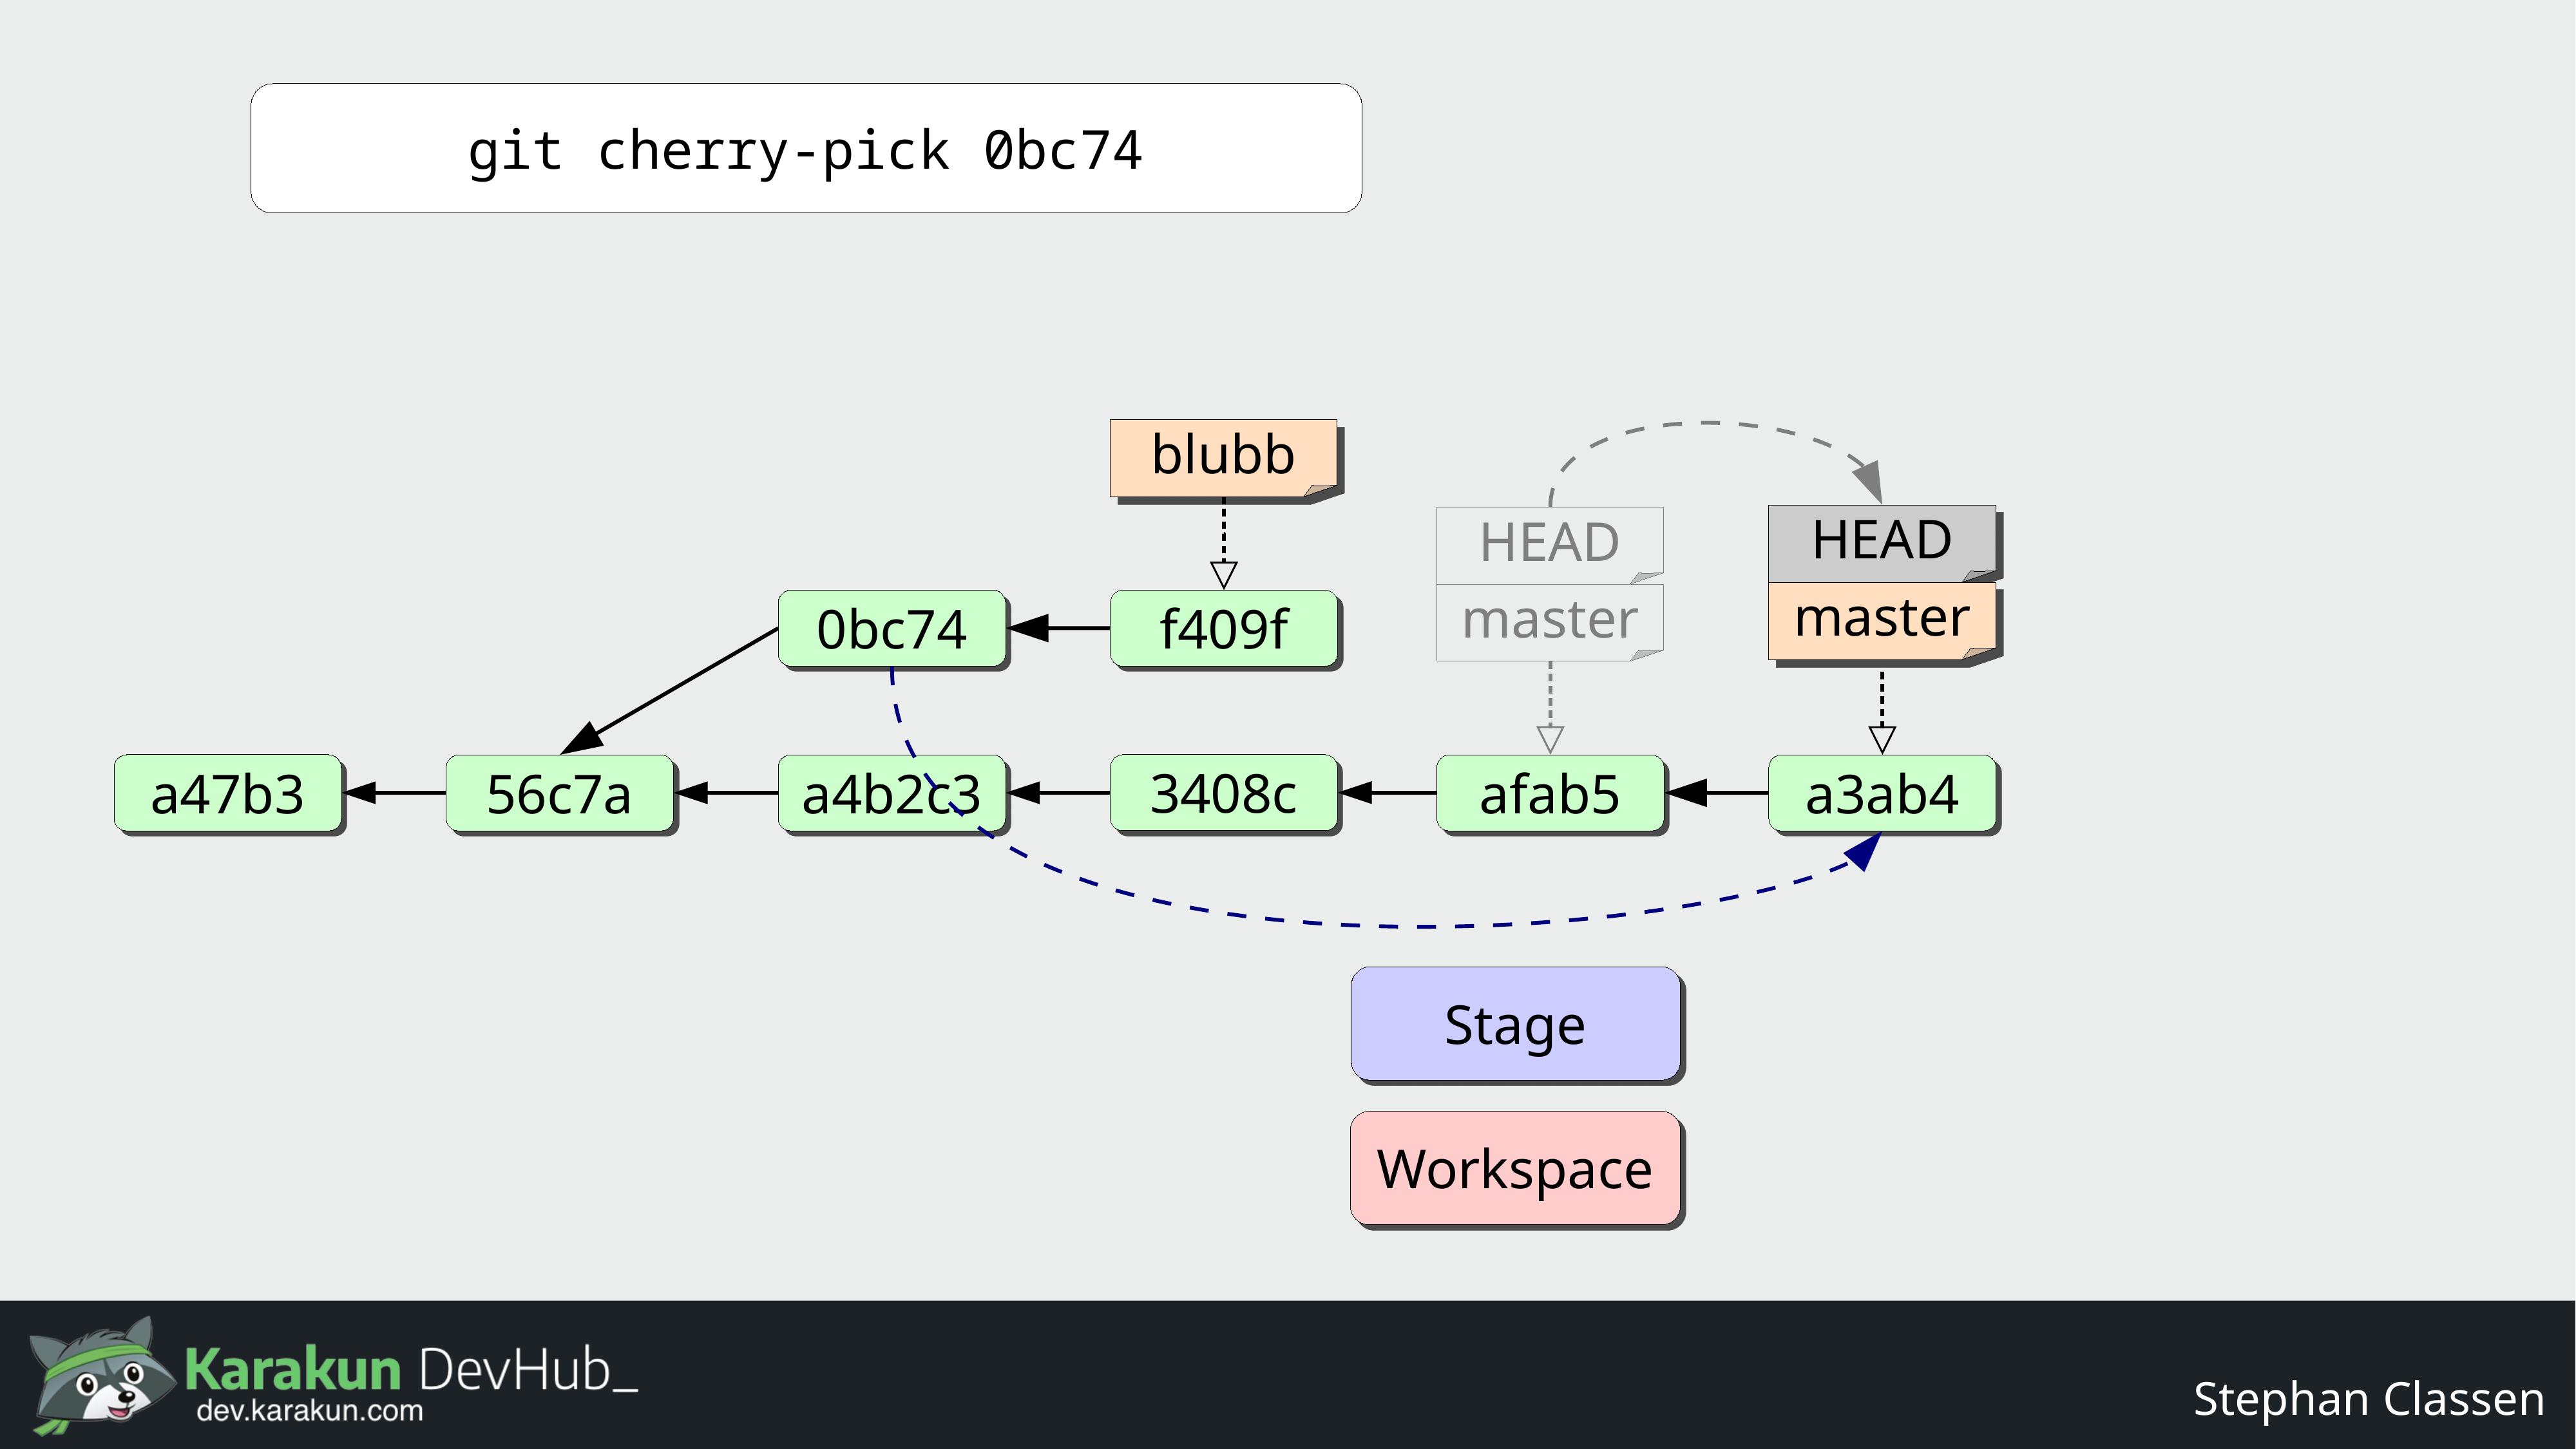

git cherry-pick 0bc74
blubb
HEAD
HEAD
master
master
0bc74
f409f
3408c
a47b3
56c7a
a4b2c3
afab5
a3ab4
Stage
Workspace
Stephan Classen
ddddd